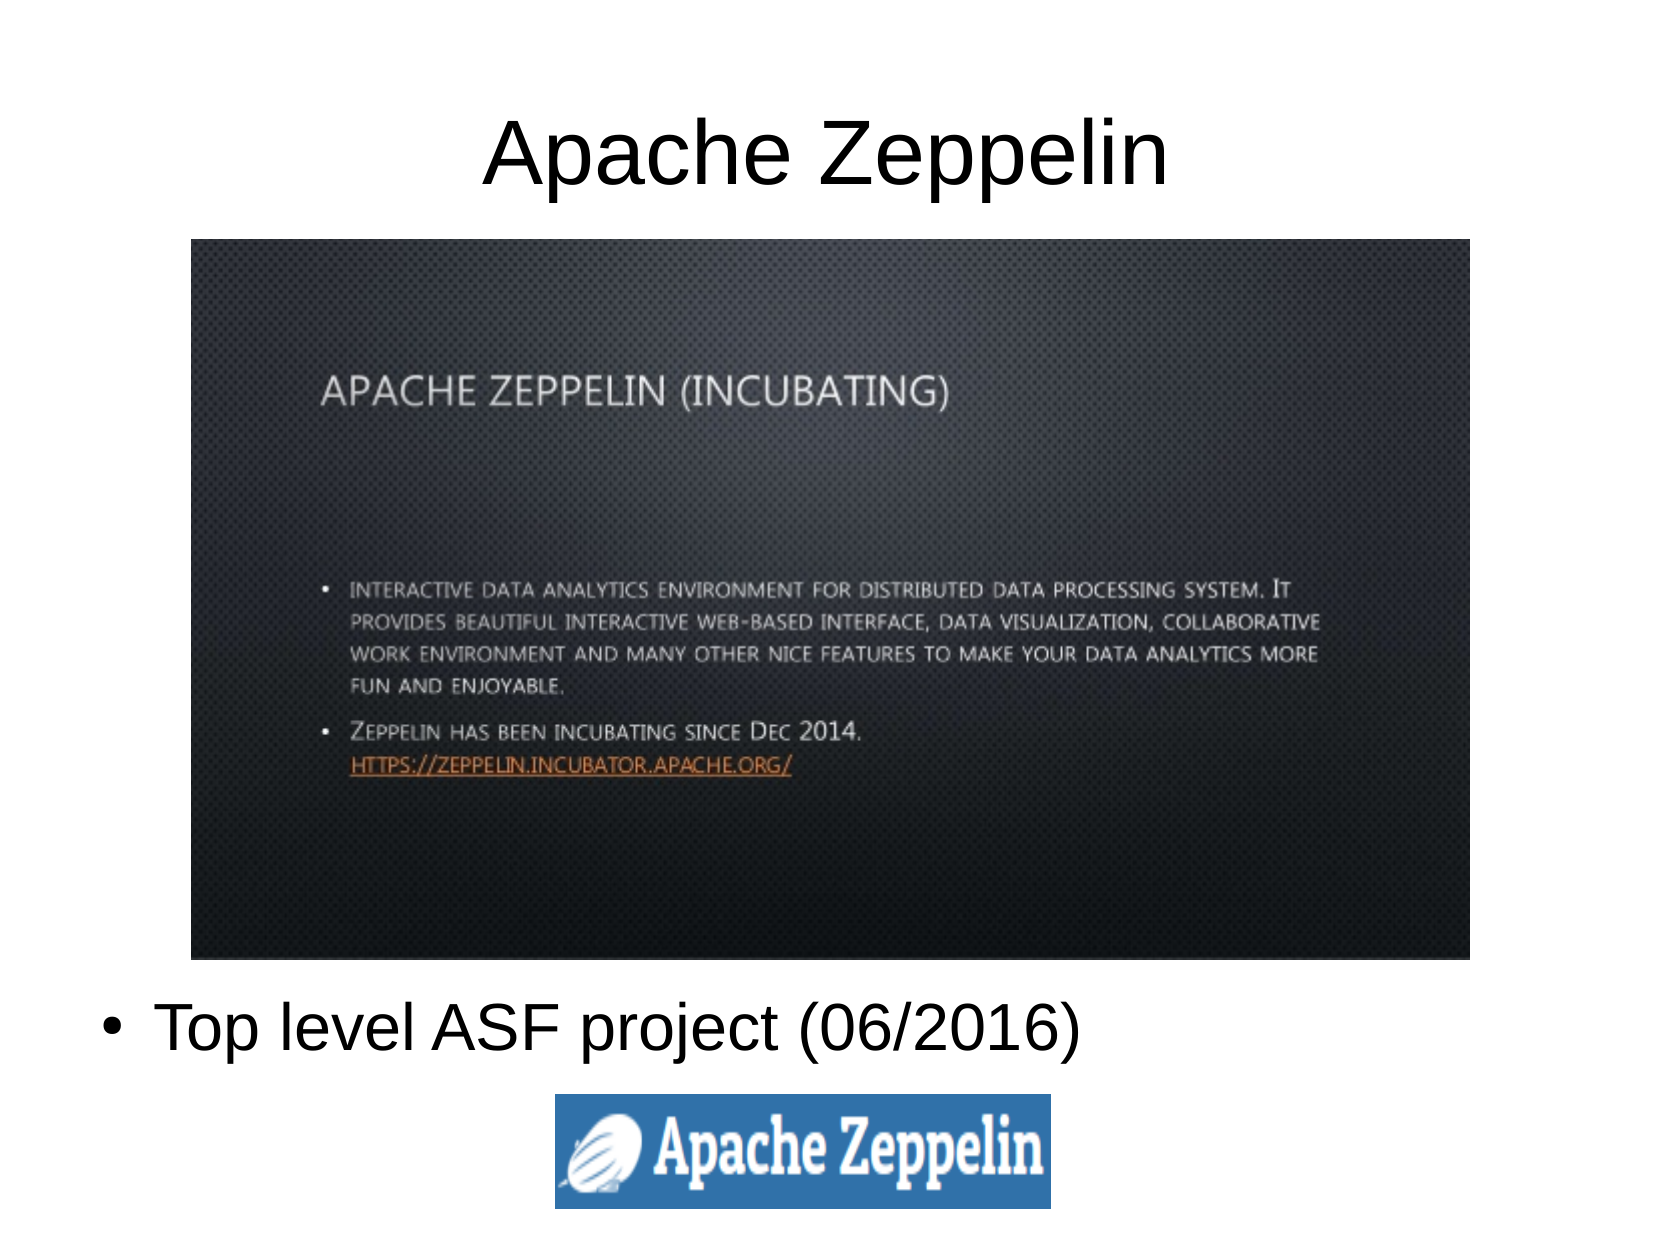

# Apache Zeppelin
Top level ASF project (06/2016)